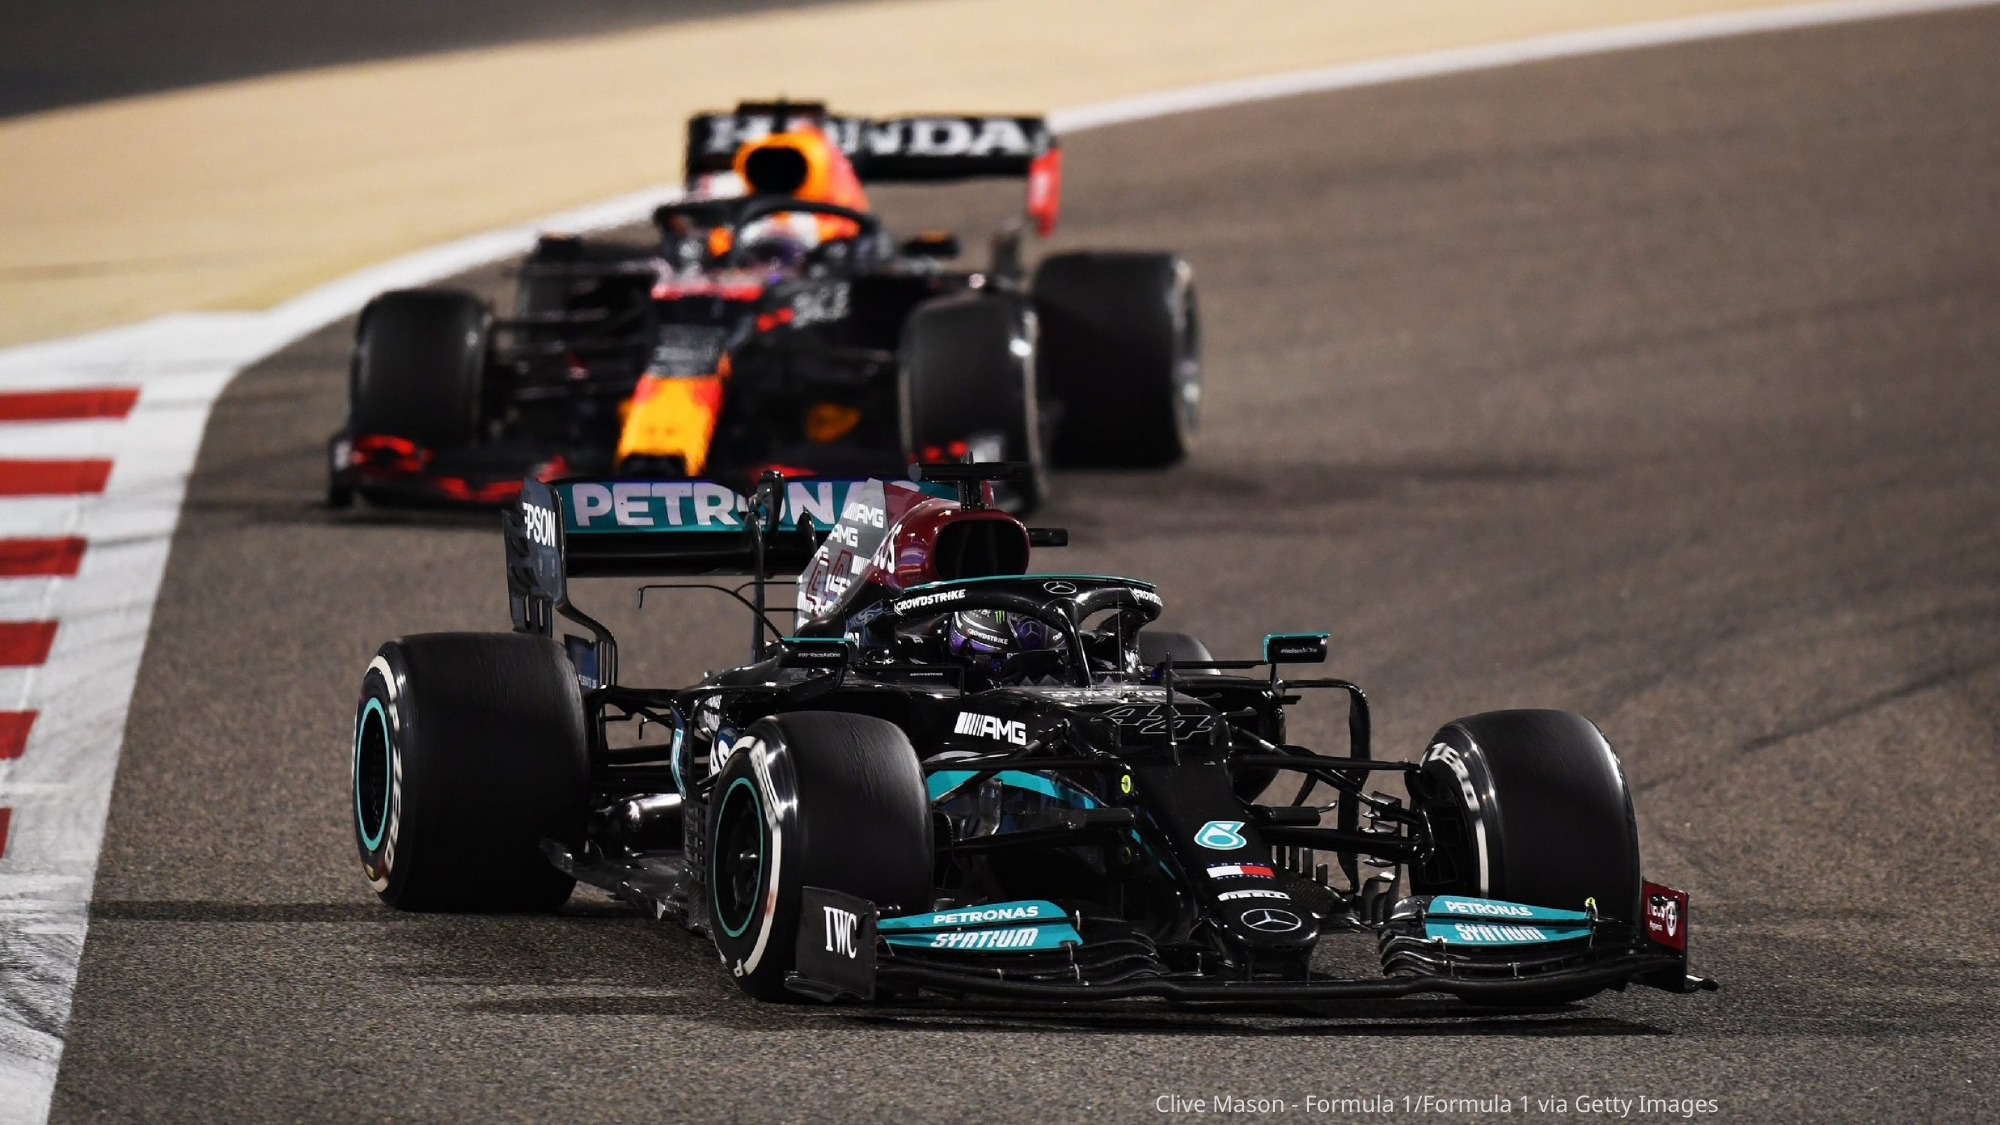

Clive Mason - Formula 1/Formula 1 via Getty Images